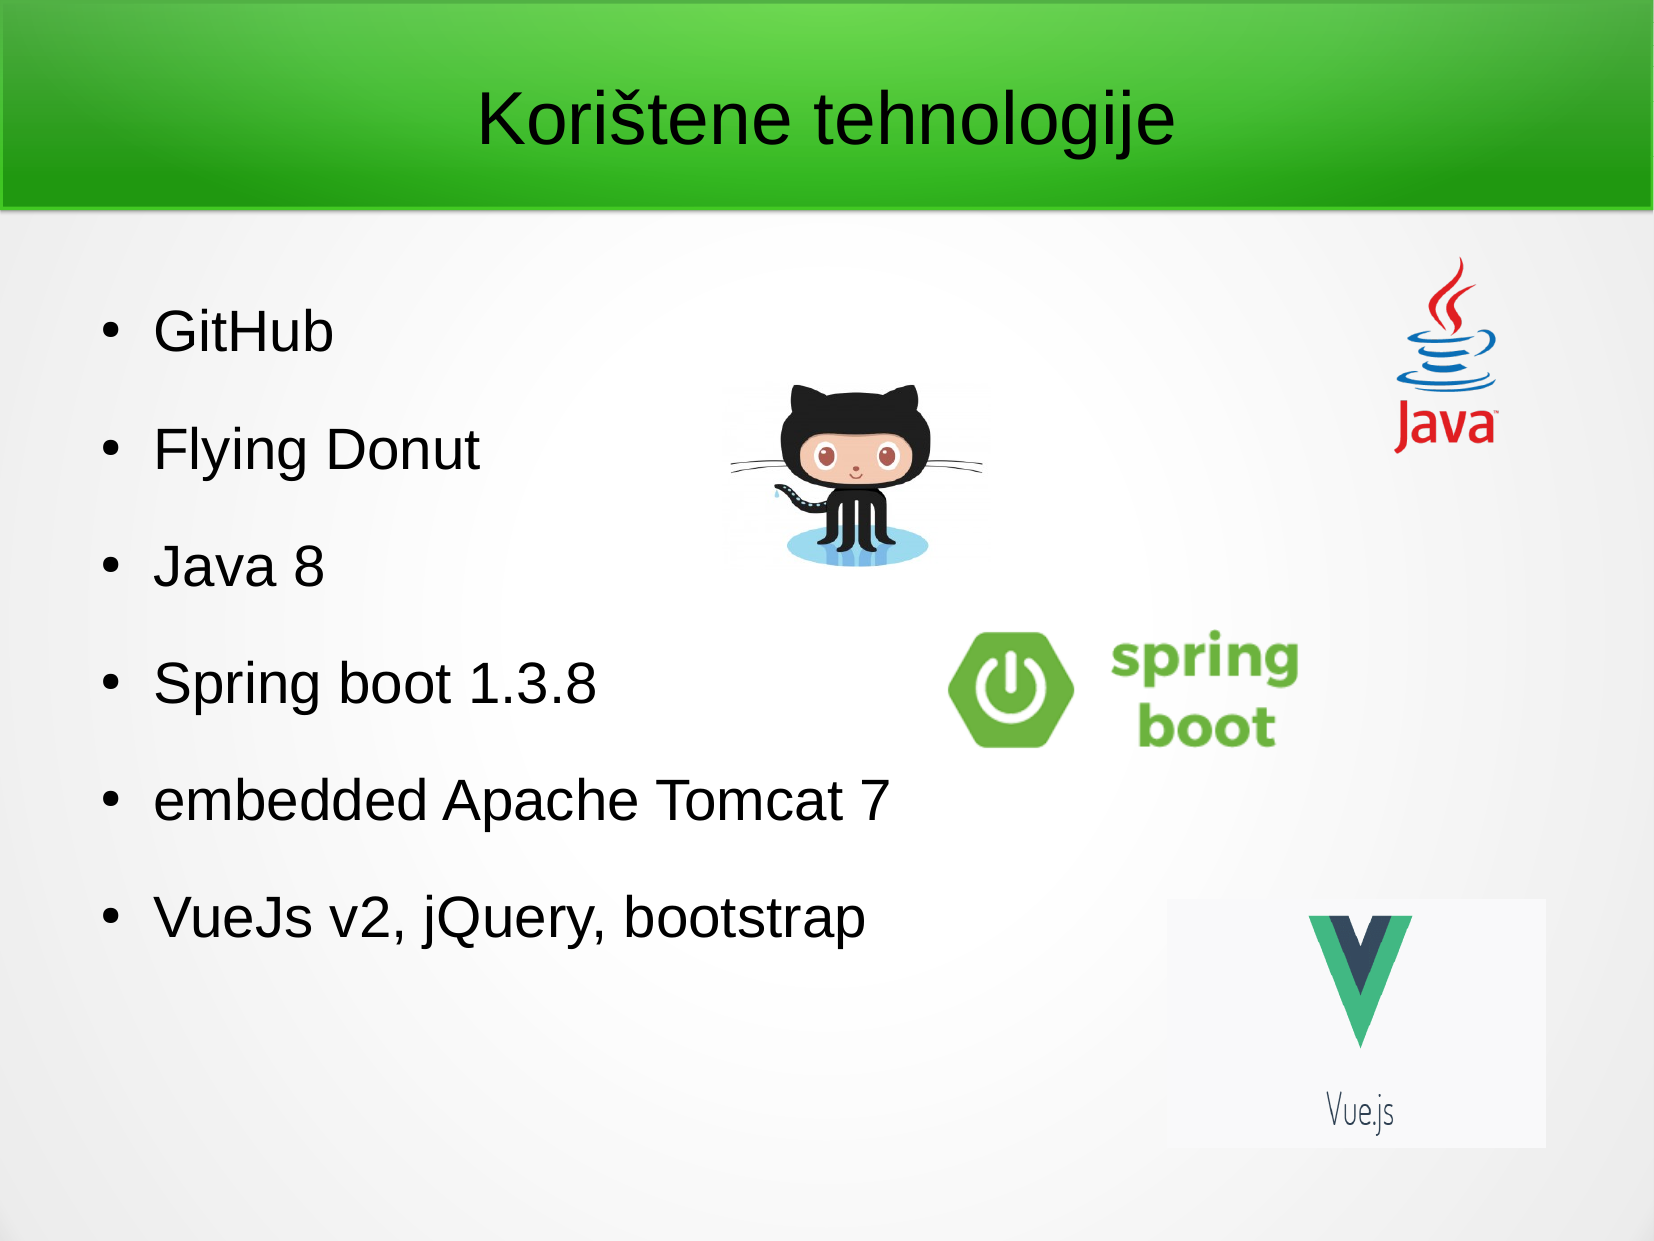

# Korištene tehnologije
GitHub
Flying Donut
Java 8
Spring boot 1.3.8
embedded Apache Tomcat 7
VueJs v2, jQuery, bootstrap